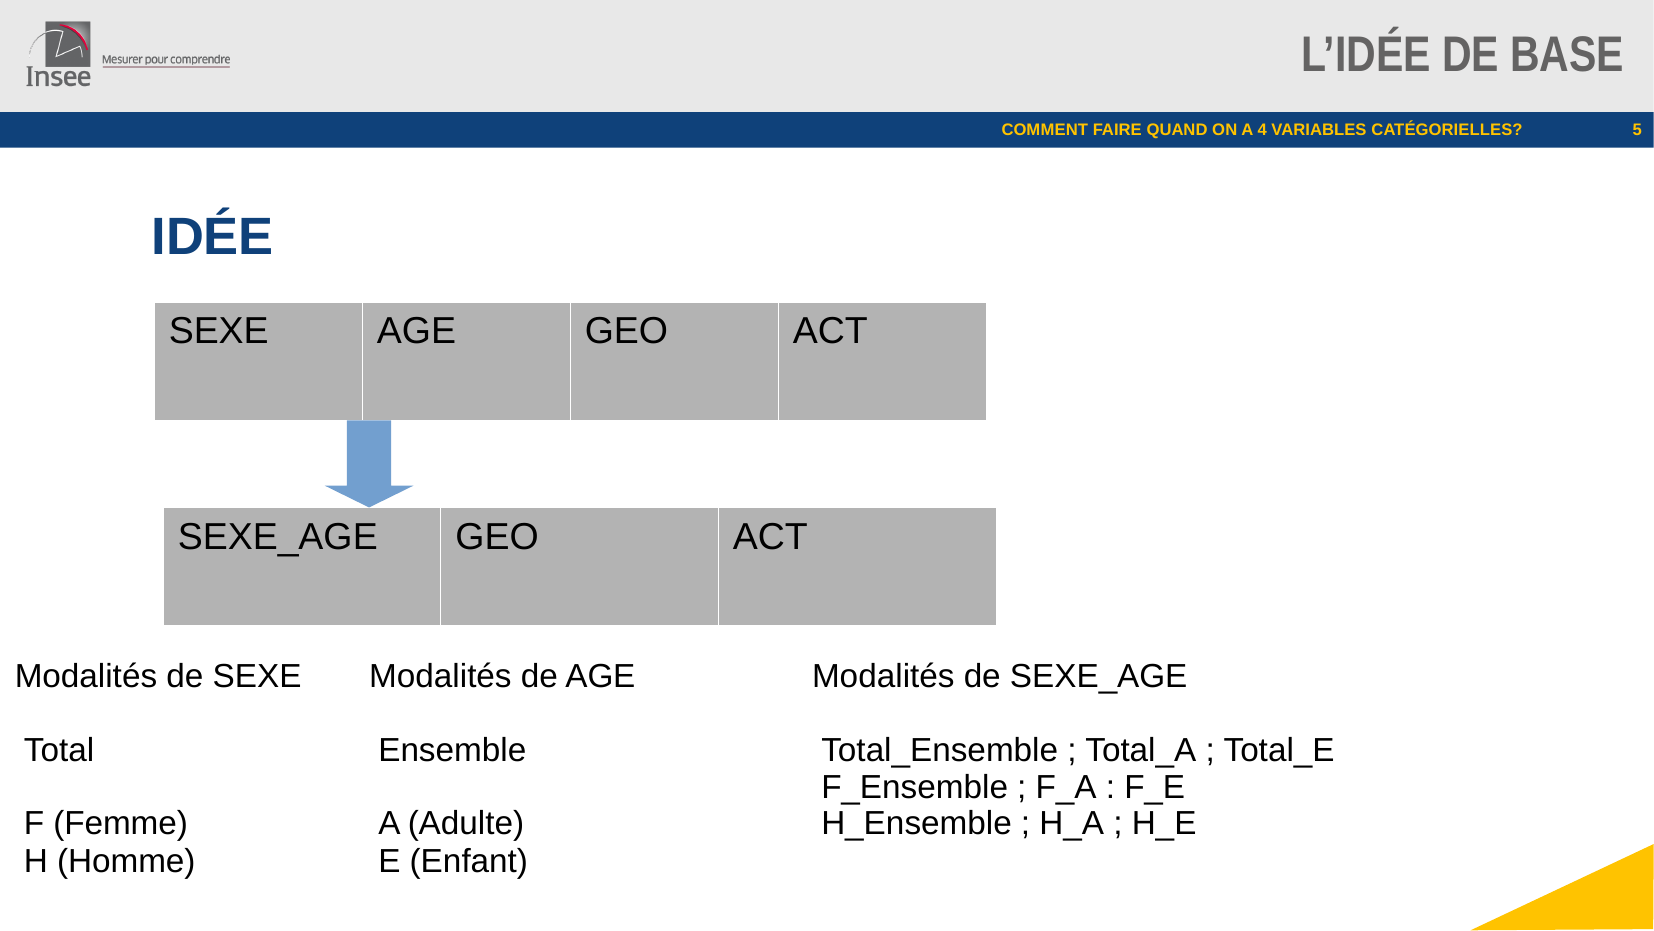

# L’IDée de base
Comment faire quand on a 4 variables catégorielles?
5
Idée
| SEXE | AGE | GEO | ACT |
| --- | --- | --- | --- |
| SEXE\_AGE | GEO | ACT |
| --- | --- | --- |
Modalités de SEXE
 Total
 F (Femme)
 H (Homme)
Modalités de AGE
 Ensemble
 A (Adulte)
 E (Enfant)
Modalités de SEXE_AGE
 Total_Ensemble ; Total_A ; Total_E
 F_Ensemble ; F_A : F_E
 H_Ensemble ; H_A ; H_E